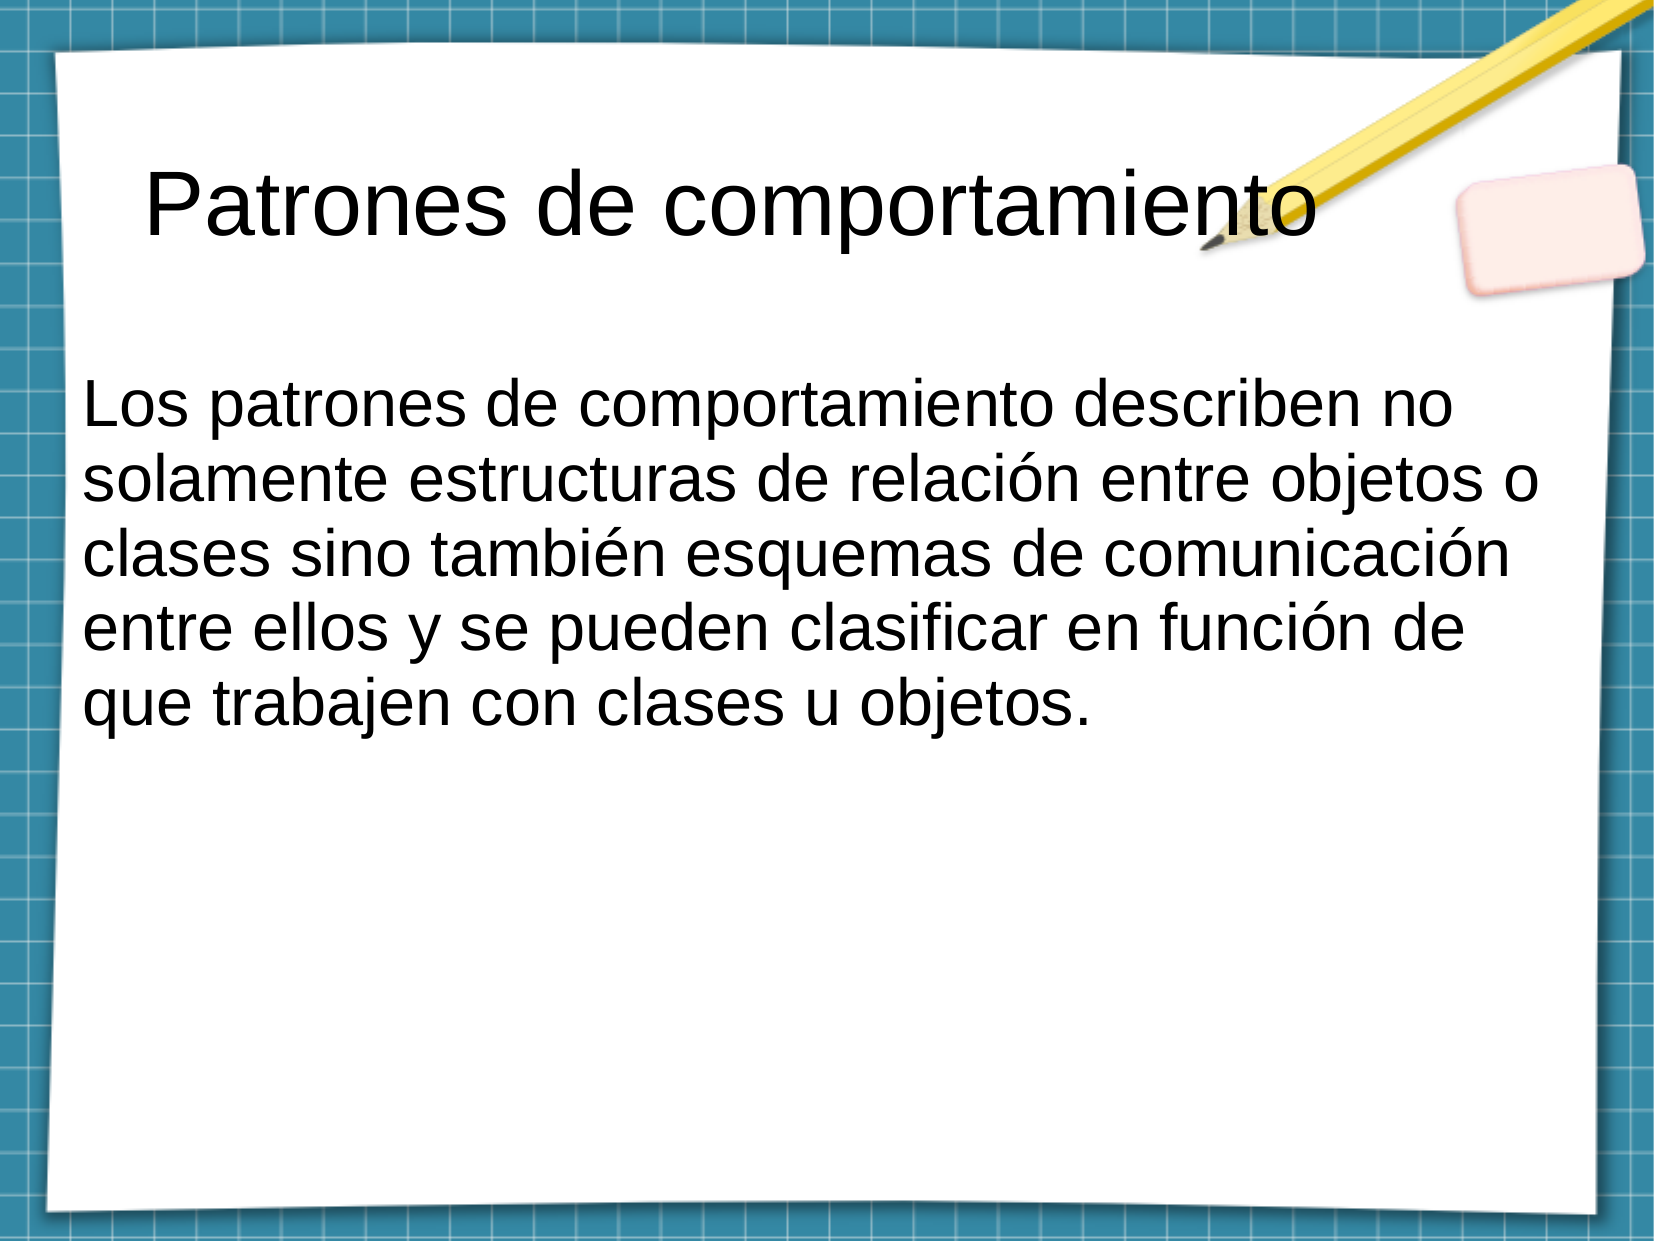

# Patrones de comportamiento
Los patrones de comportamiento describen no solamente estructuras de relación entre objetos o clases sino también esquemas de comunicación entre ellos y se pueden clasificar en función de que trabajen con clases u objetos.